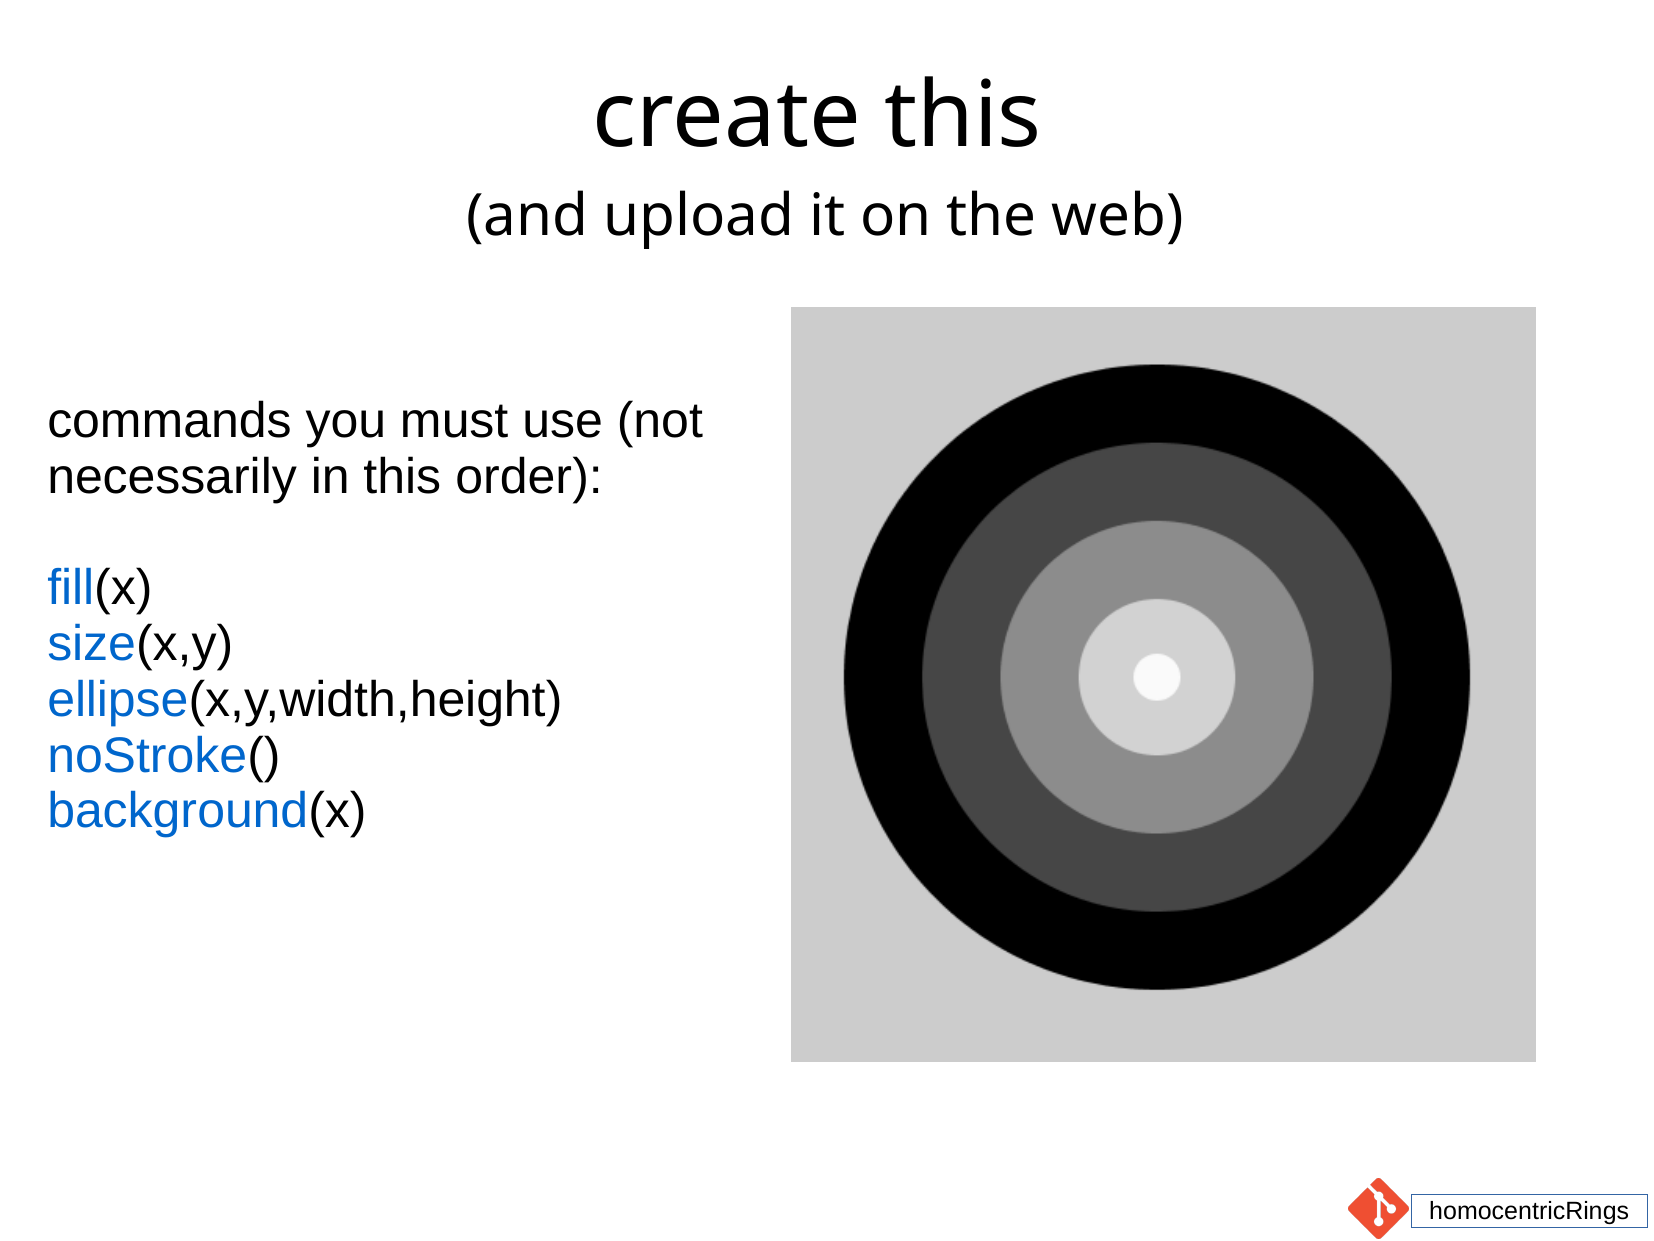

# create this (and upload it on the web)
commands you must use (not necessarily in this order):
fill(x)
size(x,y)
ellipse(x,y,width,height)
noStroke()
background(x)
homocentricRings